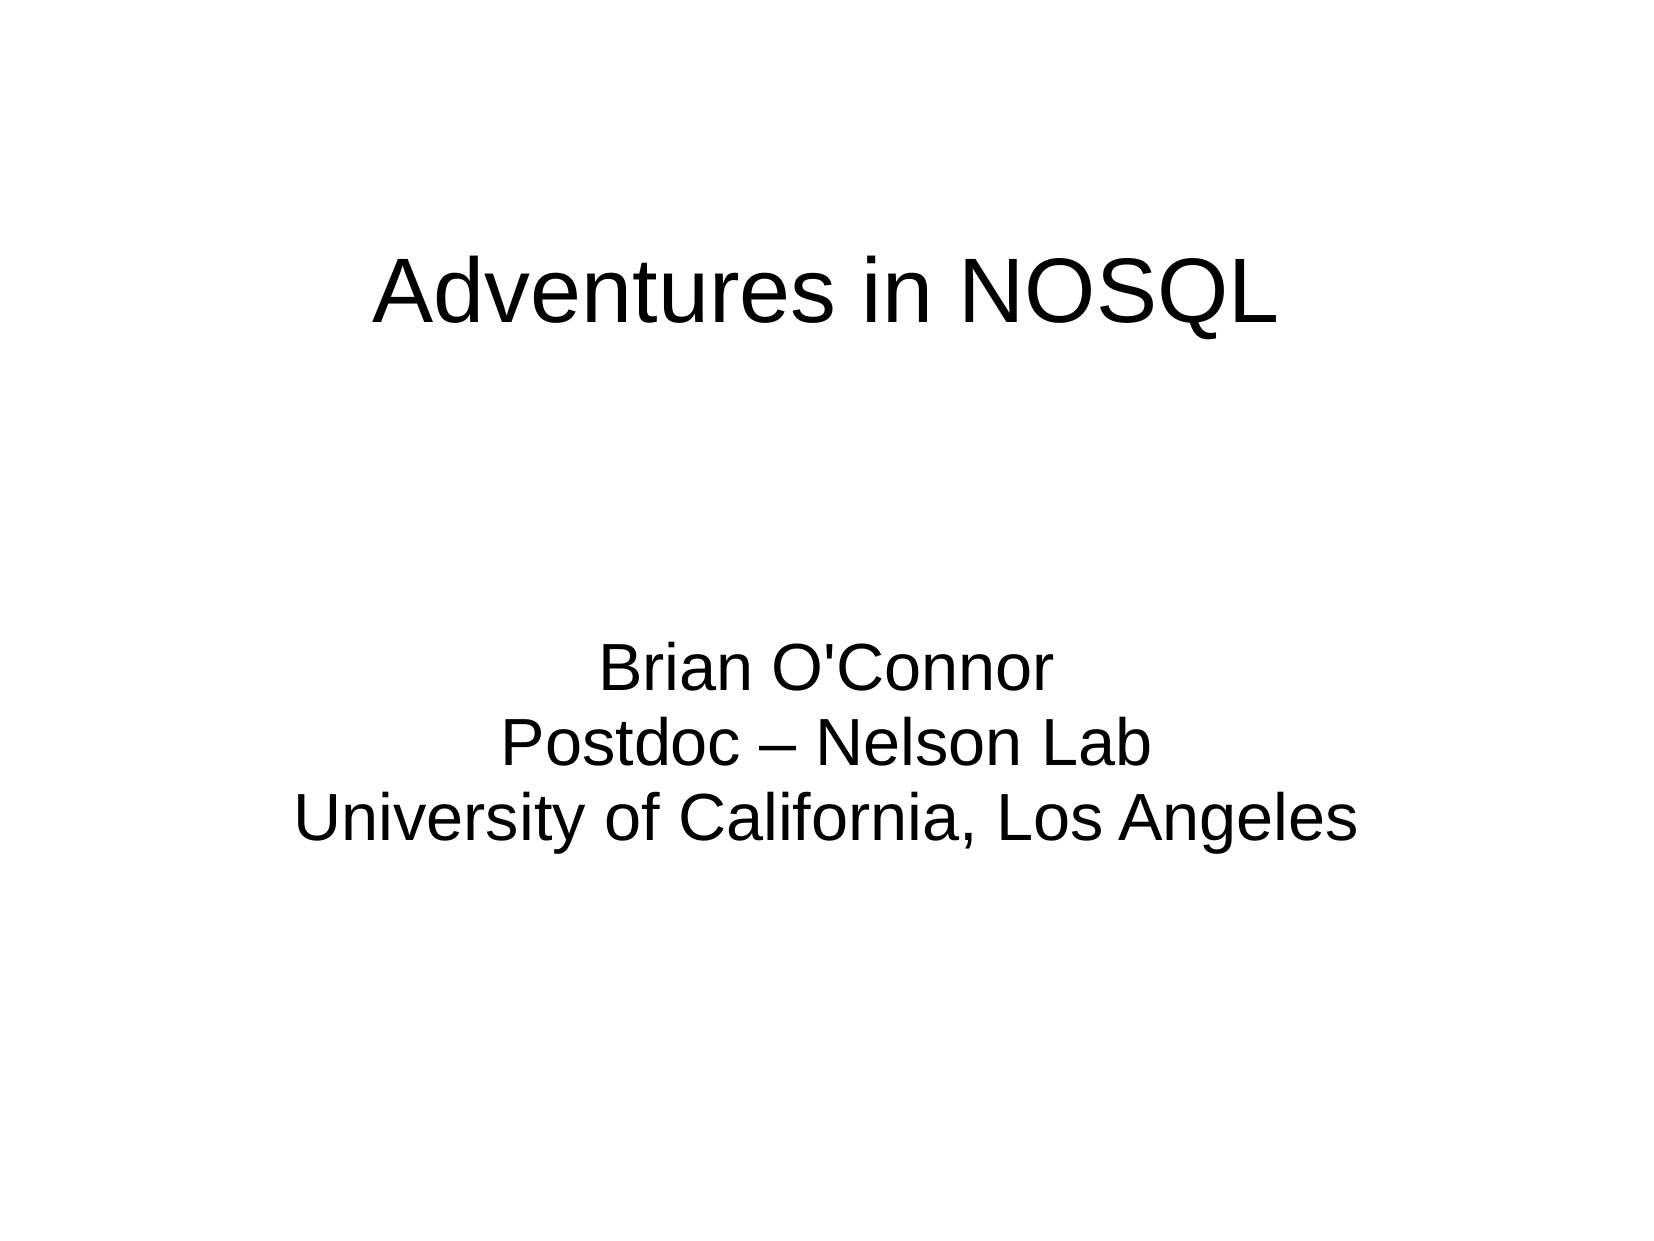

# Adventures in NOSQL
Brian O'Connor
Postdoc – Nelson Lab
University of California, Los Angeles